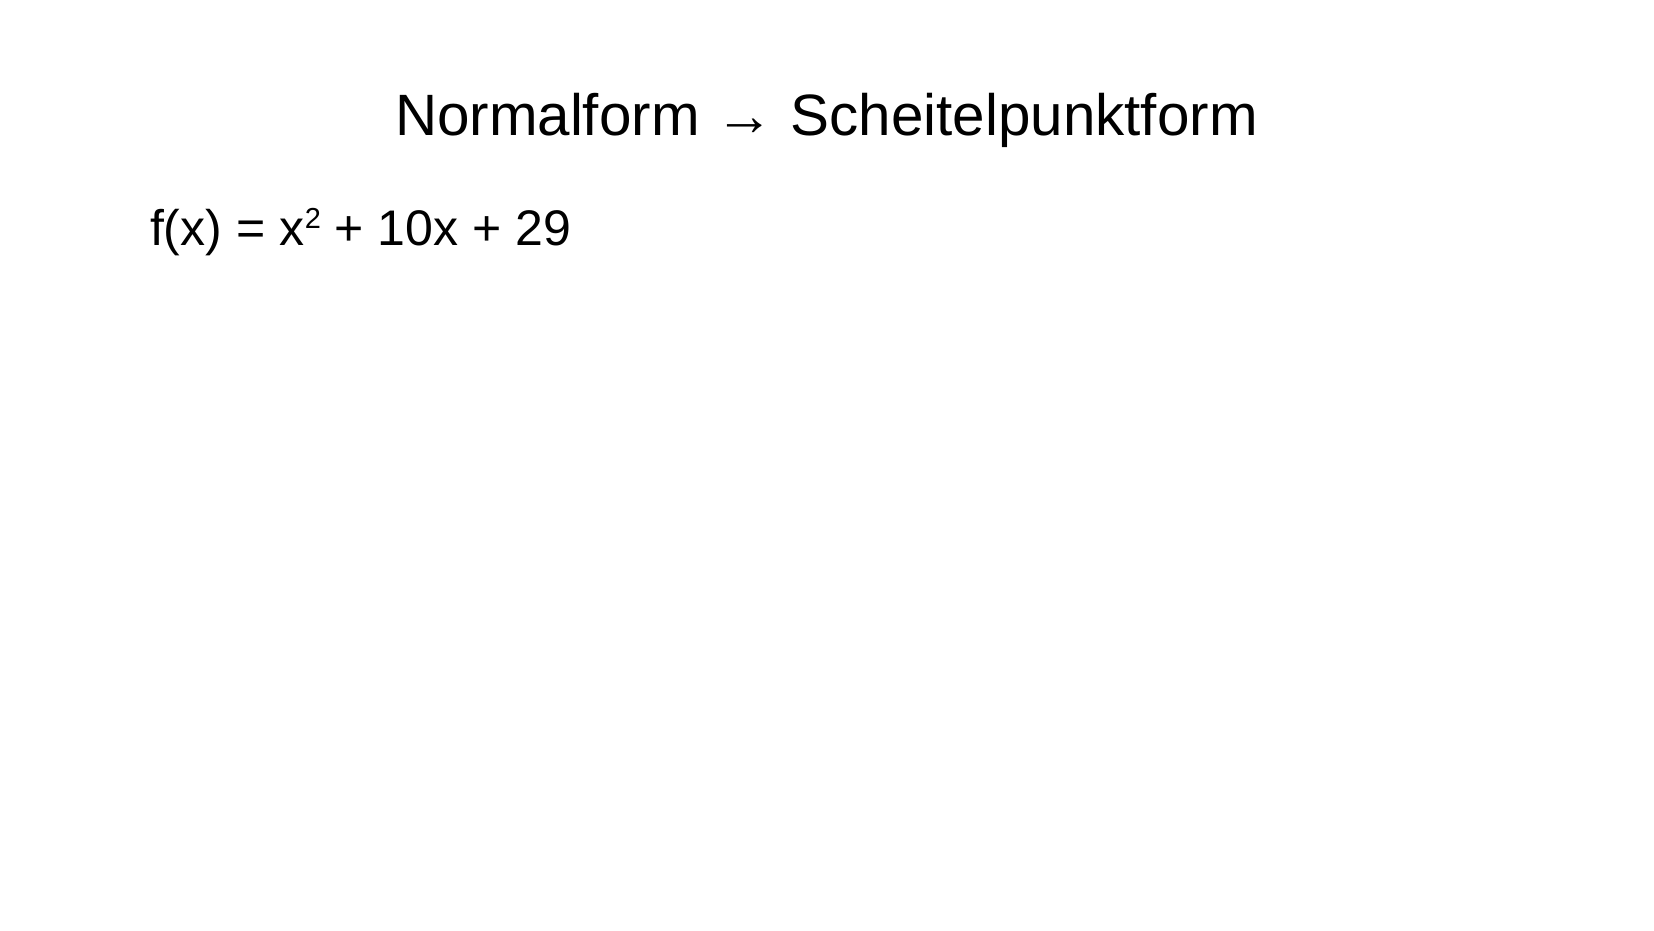

# Normalform → Scheitelpunktform
f(x) = x2 + 10x + 29